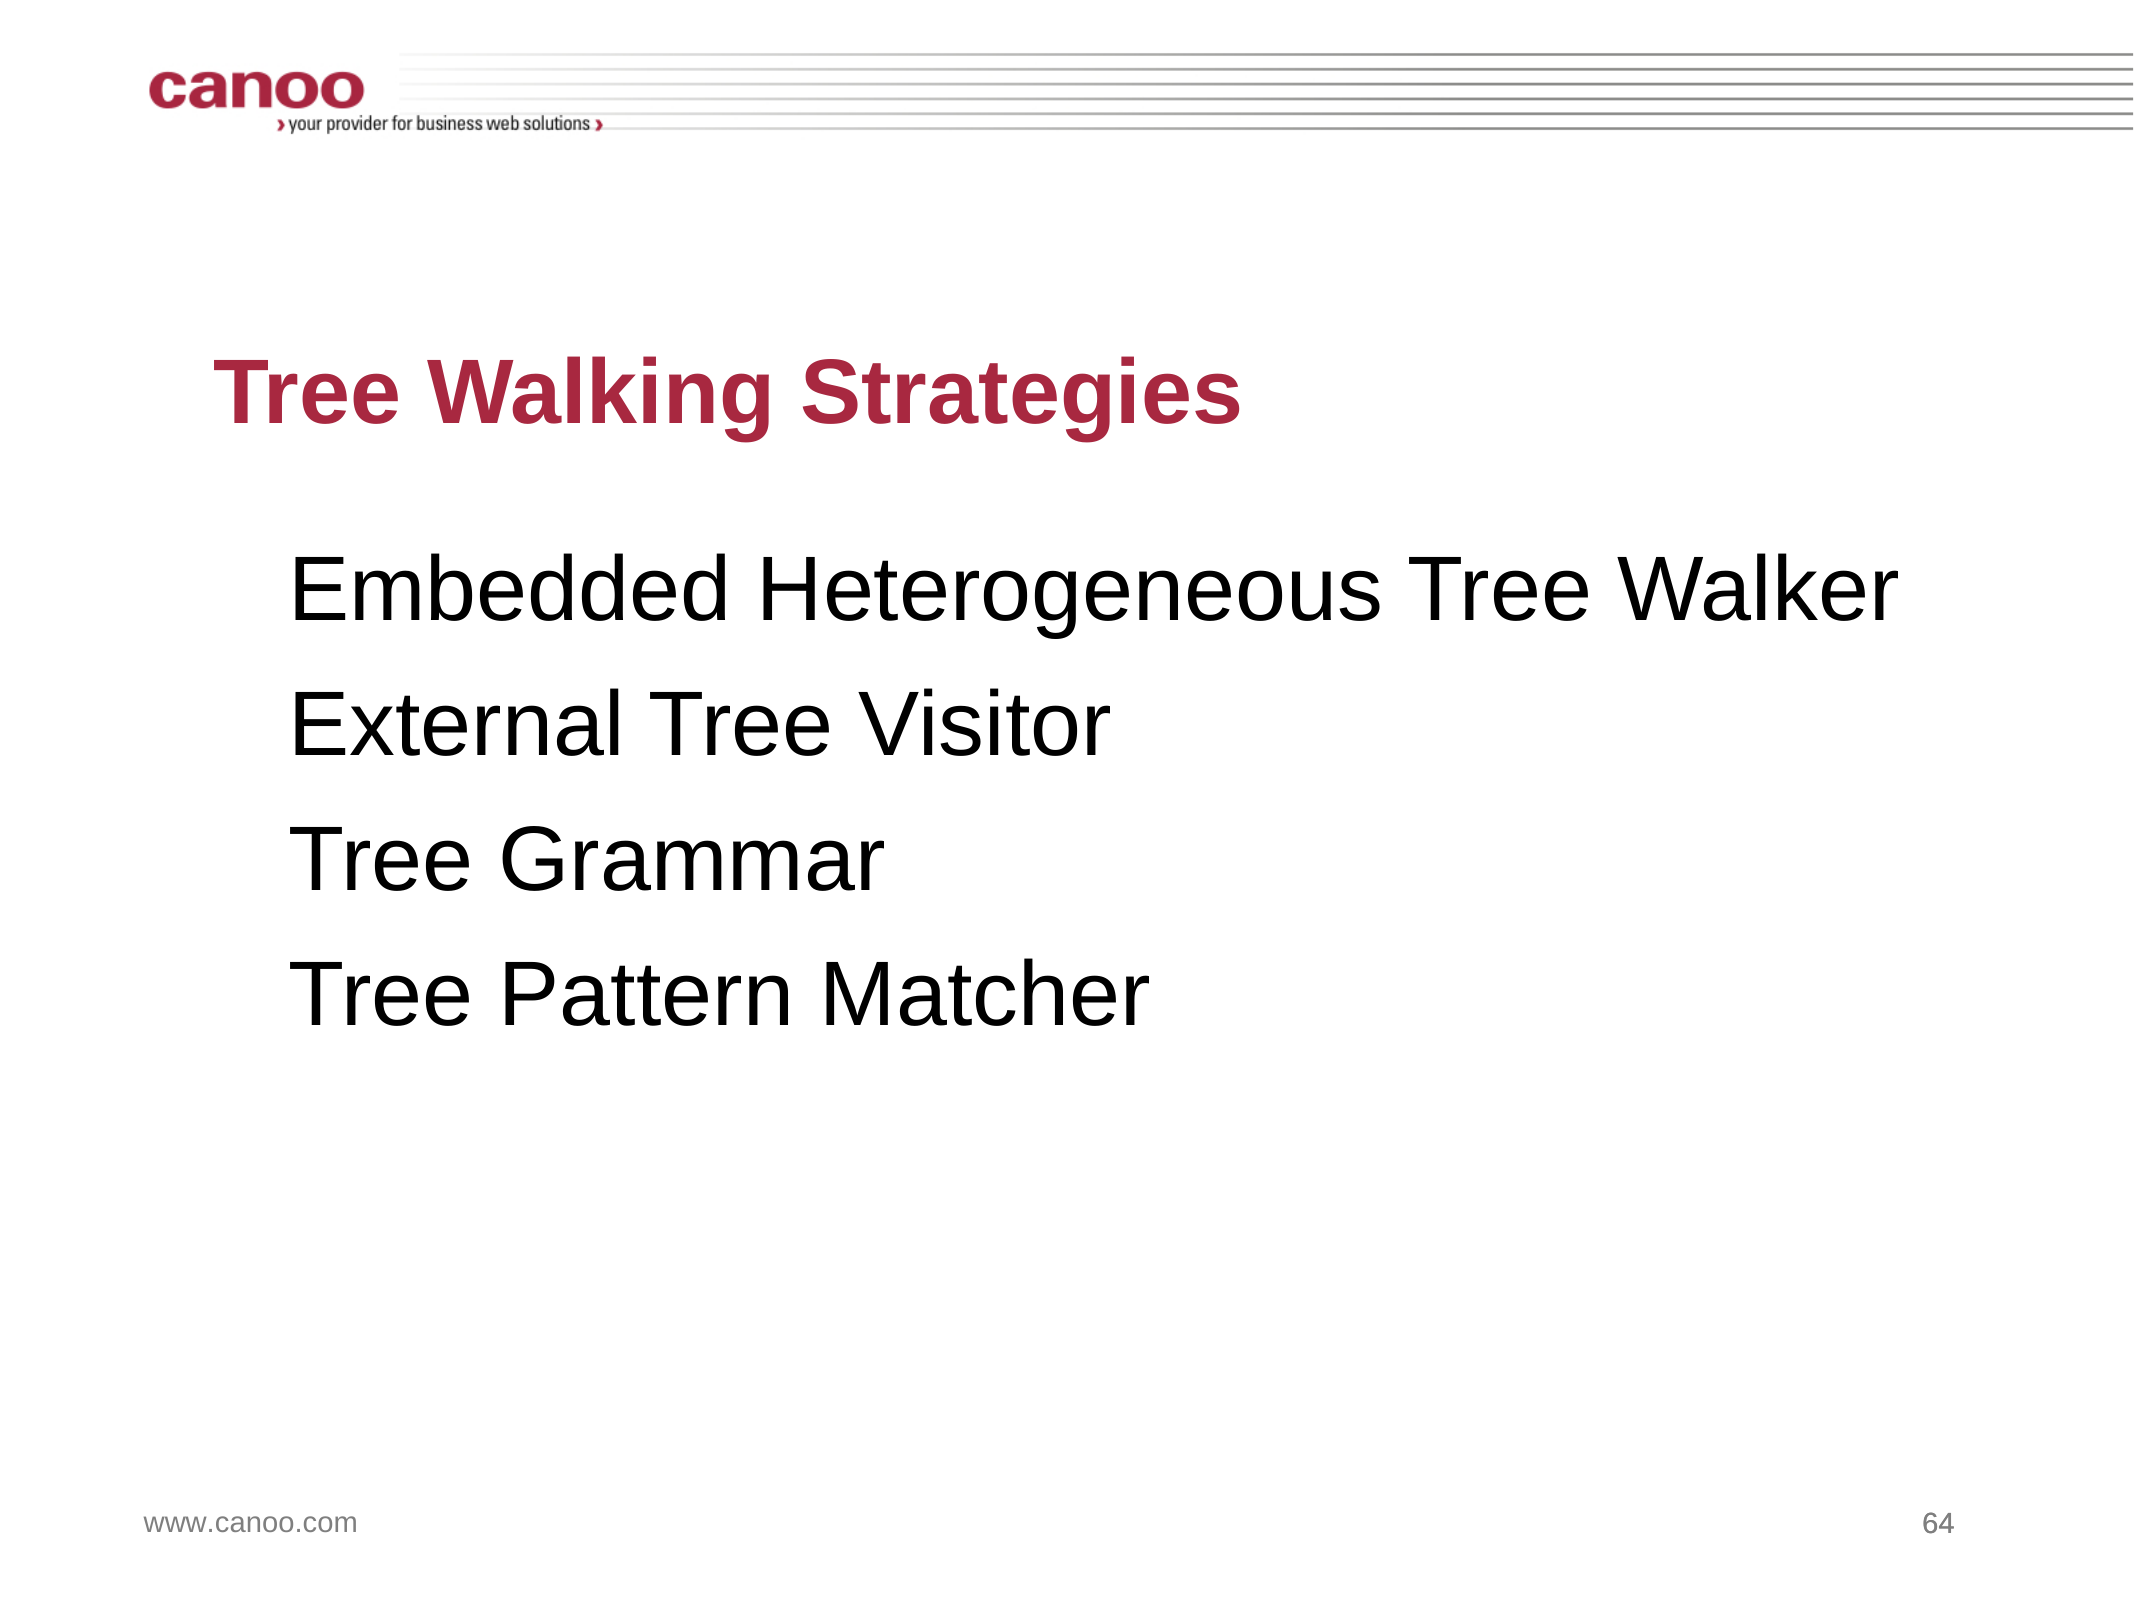

# Tree Walking Strategies
Embedded Heterogeneous Tree Walker
External Tree Visitor
Tree Grammar
Tree Pattern Matcher